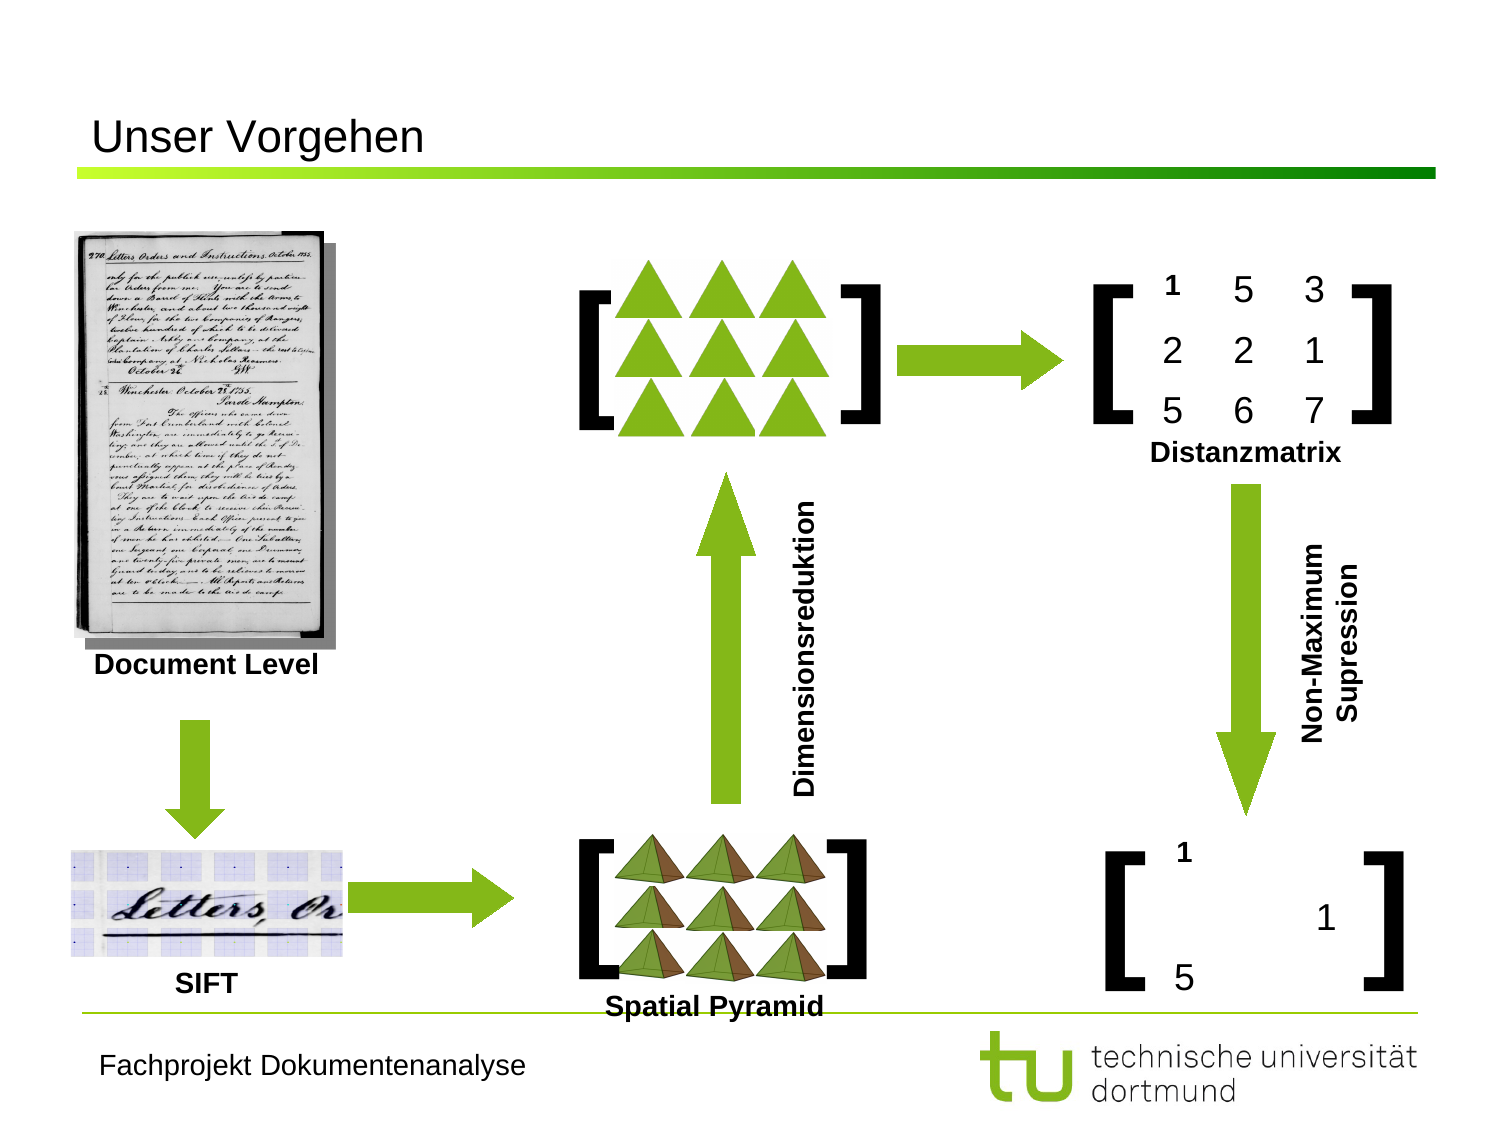

# Unser Vorgehen
[
 ]
 ]
[
| 1 | 5 | 3 |
| --- | --- | --- |
| 2 | 2 | 1 |
| 5 | 6 | 7 |
Distanzmatrix
Non-Maximum Supression
Dimensionsreduktion
Document Level
[
 ]
[
[
 ]
| 1 | | |
| --- | --- | --- |
| | | 1 |
| 5 | | |
SIFT
Spatial Pyramid